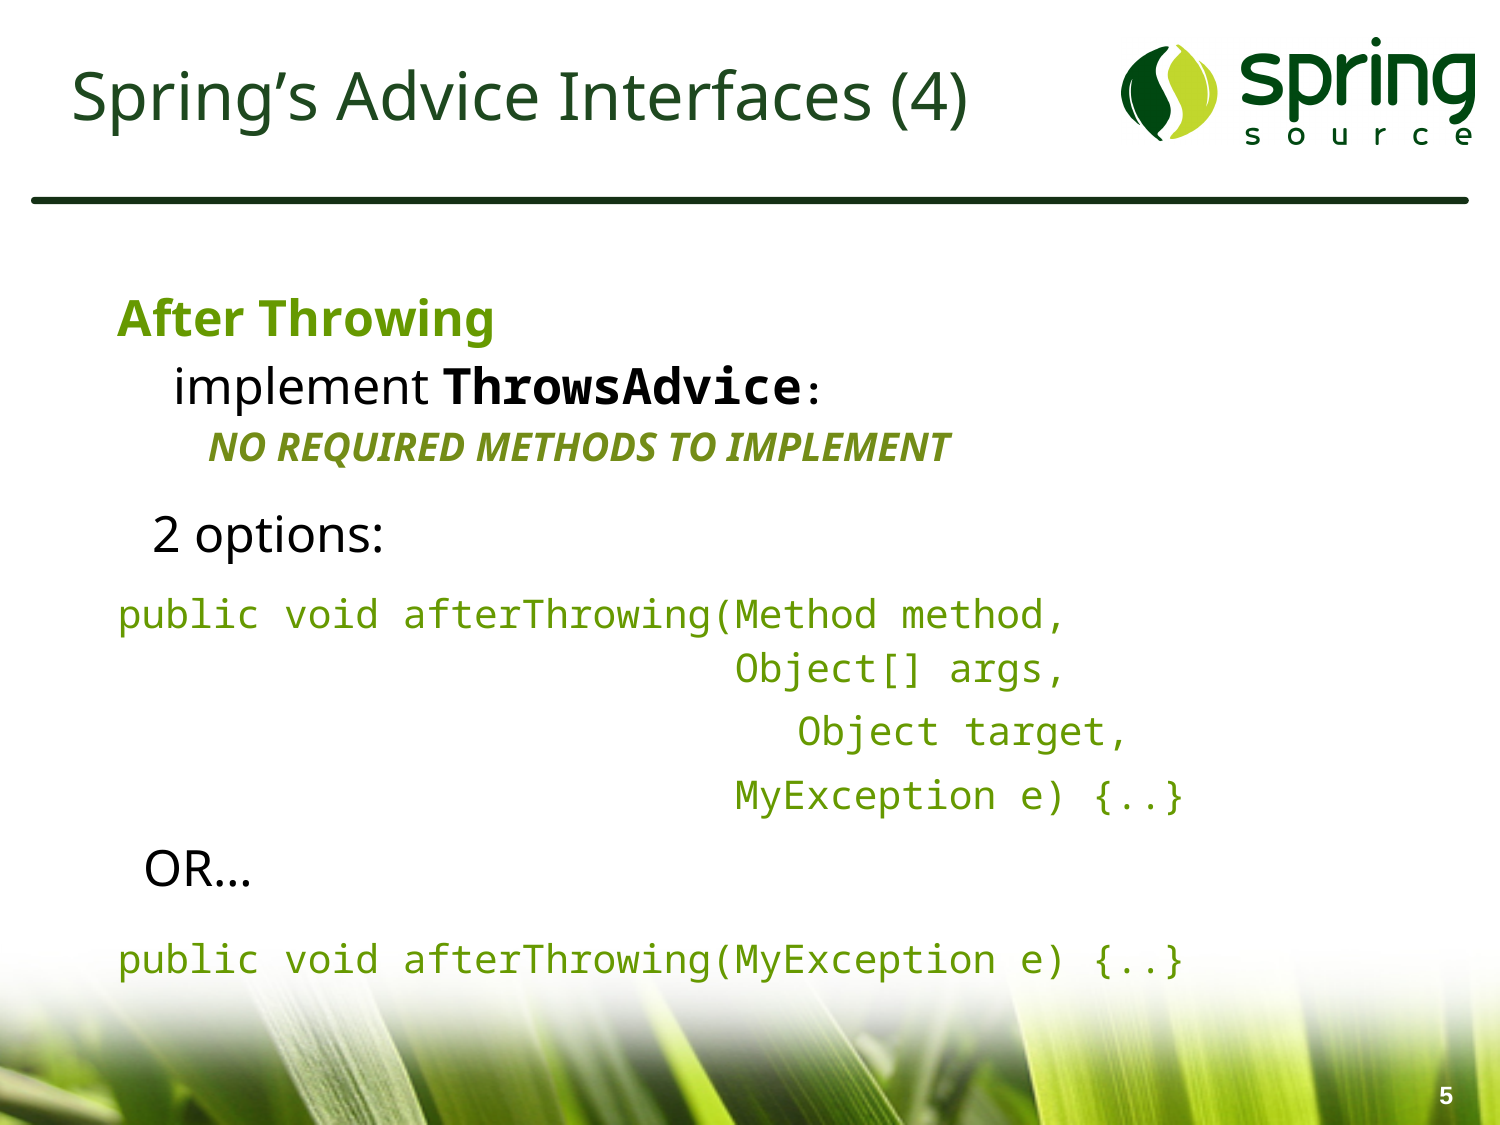

# Spring’s Advice Interfaces (4)
After Throwing
	implement ThrowsAdvice:
 NO REQUIRED METHODS TO IMPLEMENT
 2 options:
public void afterThrowing(Method method,
 Object[] args,
			 Object target,
 MyException e) {..}
 OR…
public void afterThrowing(MyException e) {..}